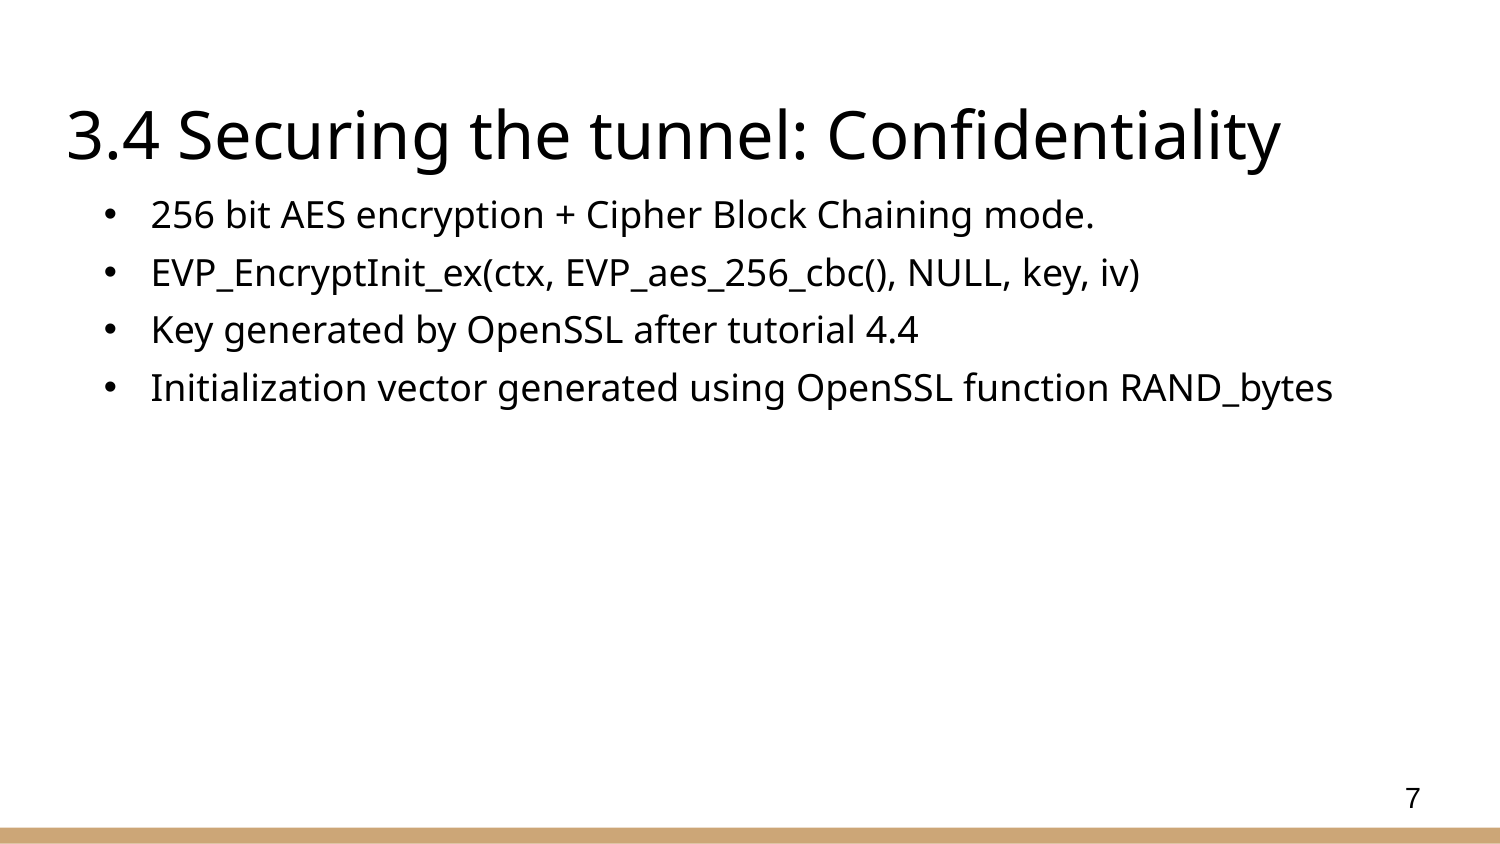

# 3.4 Securing the tunnel: Confidentiality
256 bit AES encryption + Cipher Block Chaining mode.
EVP_EncryptInit_ex(ctx, EVP_aes_256_cbc(), NULL, key, iv)
Key generated by OpenSSL after tutorial 4.4
Initialization vector generated using OpenSSL function RAND_bytes